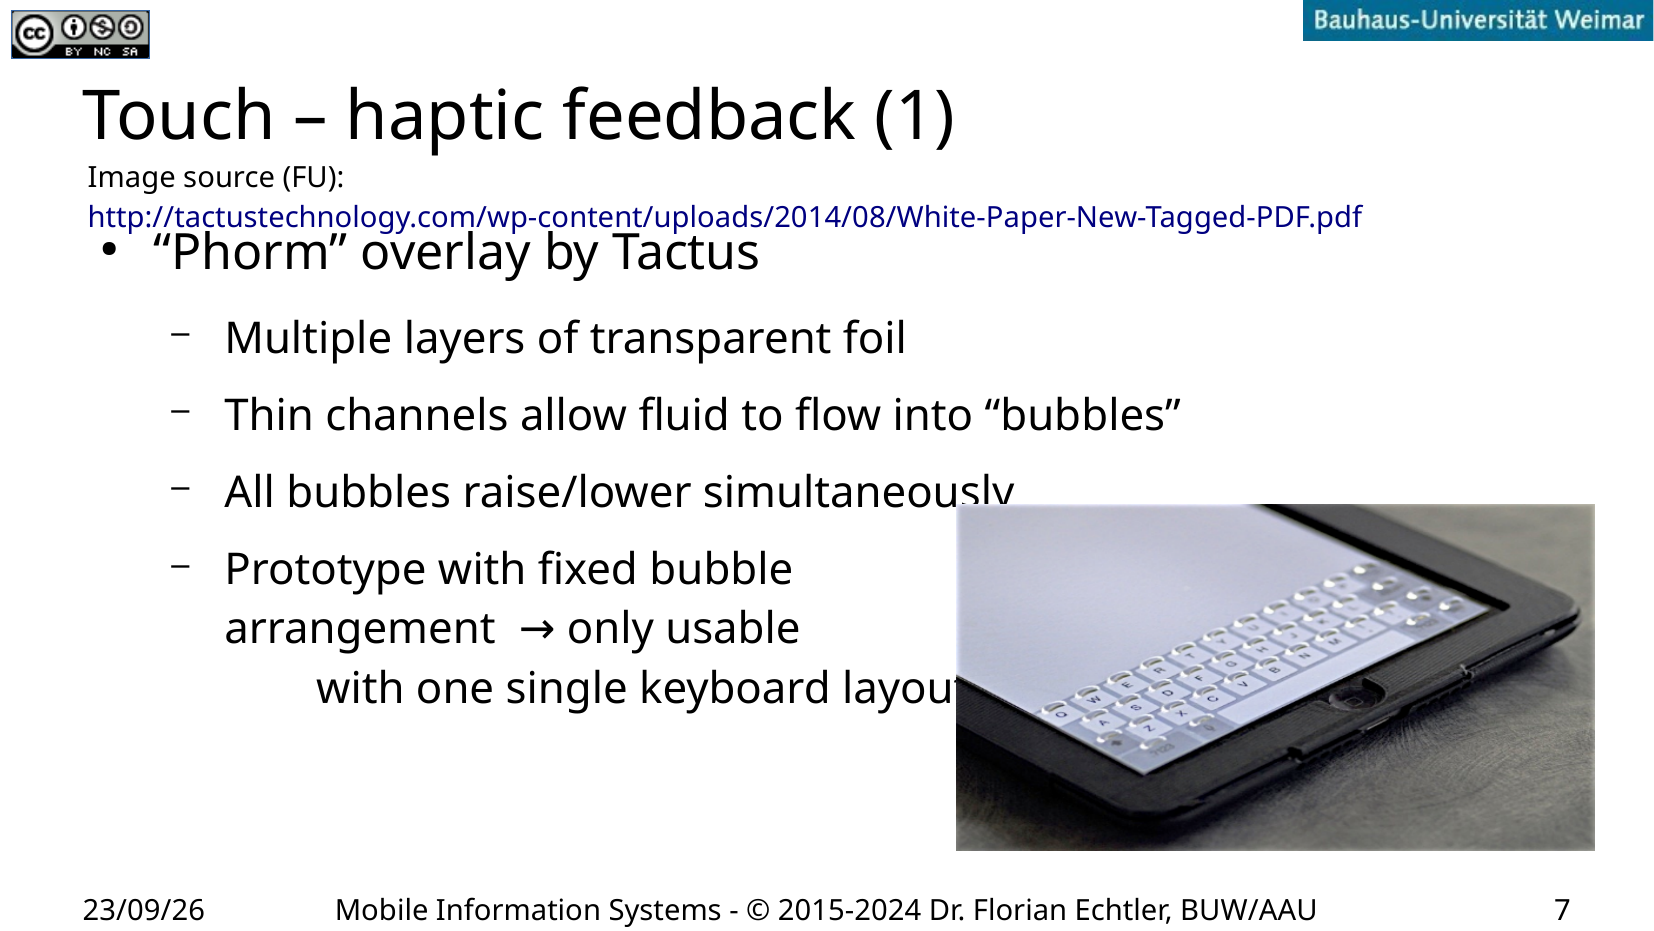

# Touch – haptic feedback (1)
Image source (FU): http://tactustechnology.com/wp-content/uploads/2014/08/White-Paper-New-Tagged-PDF.pdf
“Phorm” overlay by Tactus
Multiple layers of transparent foil
Thin channels allow fluid to flow into “bubbles”
All bubbles raise/lower simultaneously
Prototype with fixed bubble arrangement → only usable with one single keyboard layout
Mobile Information Systems - © 2015-2024 Dr. Florian Echtler, BUW/AAU
7